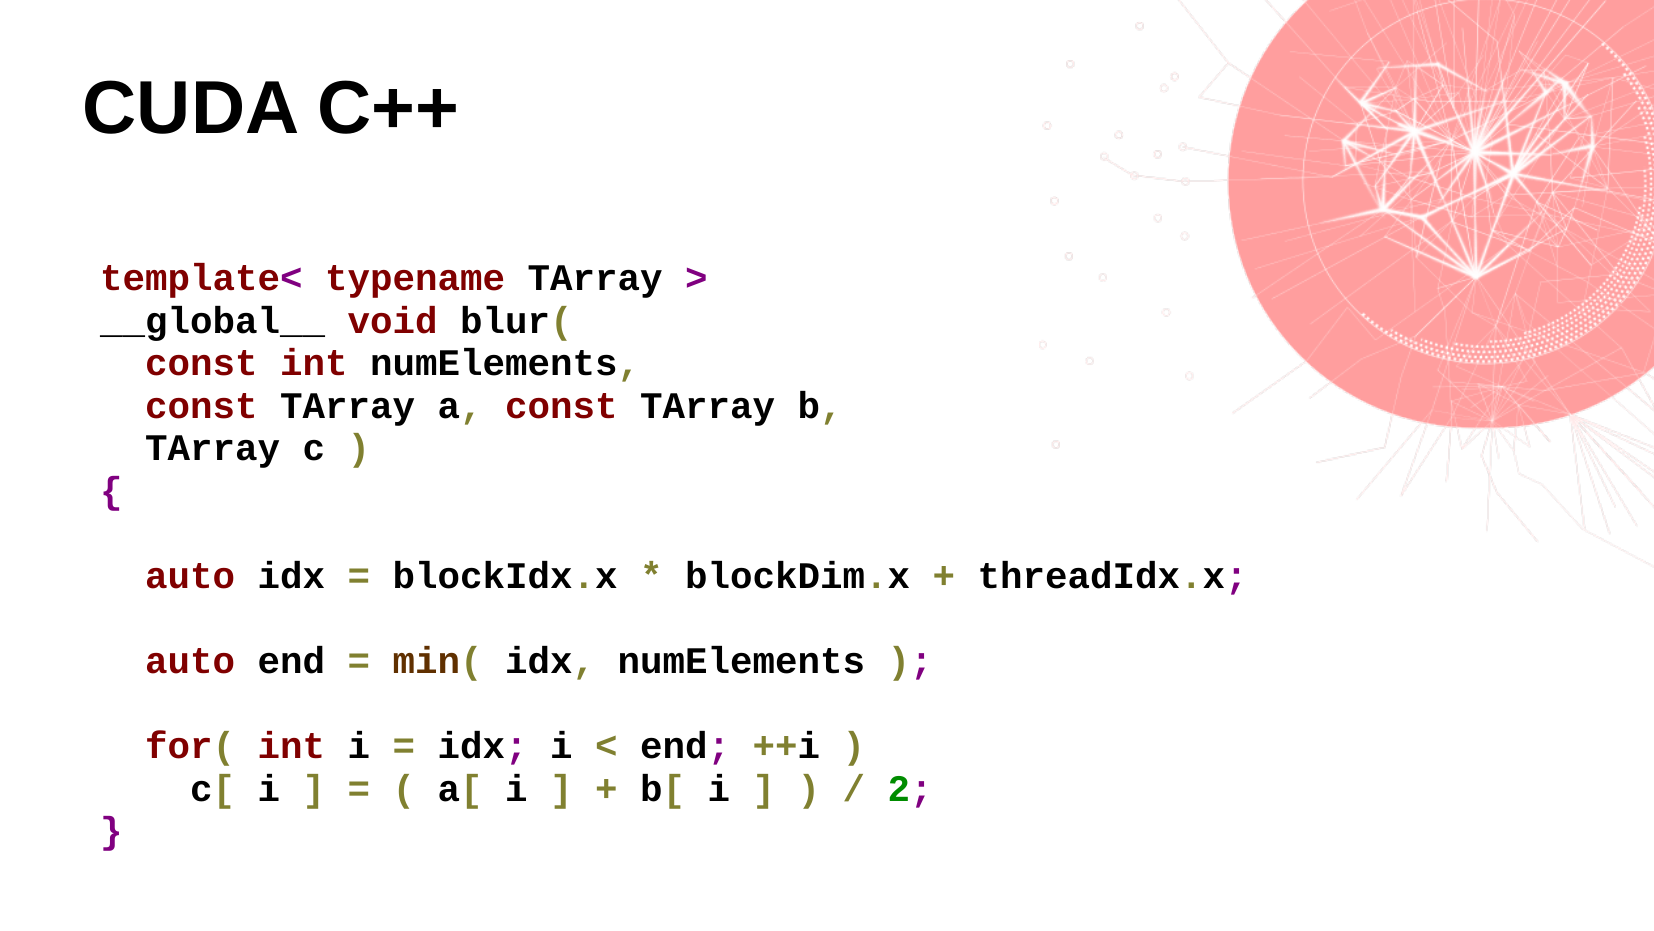

# CUDA C++
 template< typename TArray >
 __global__ void blur(
 const int numElements,
 const TArray a, const TArray b,
 TArray c )
 {
 auto idx = blockIdx.x * blockDim.x + threadIdx.x;
 auto end = min( idx, numElements );
 for( int i = idx; i < end; ++i )
 c[ i ] = ( a[ i ] + b[ i ] ) / 2;
 }